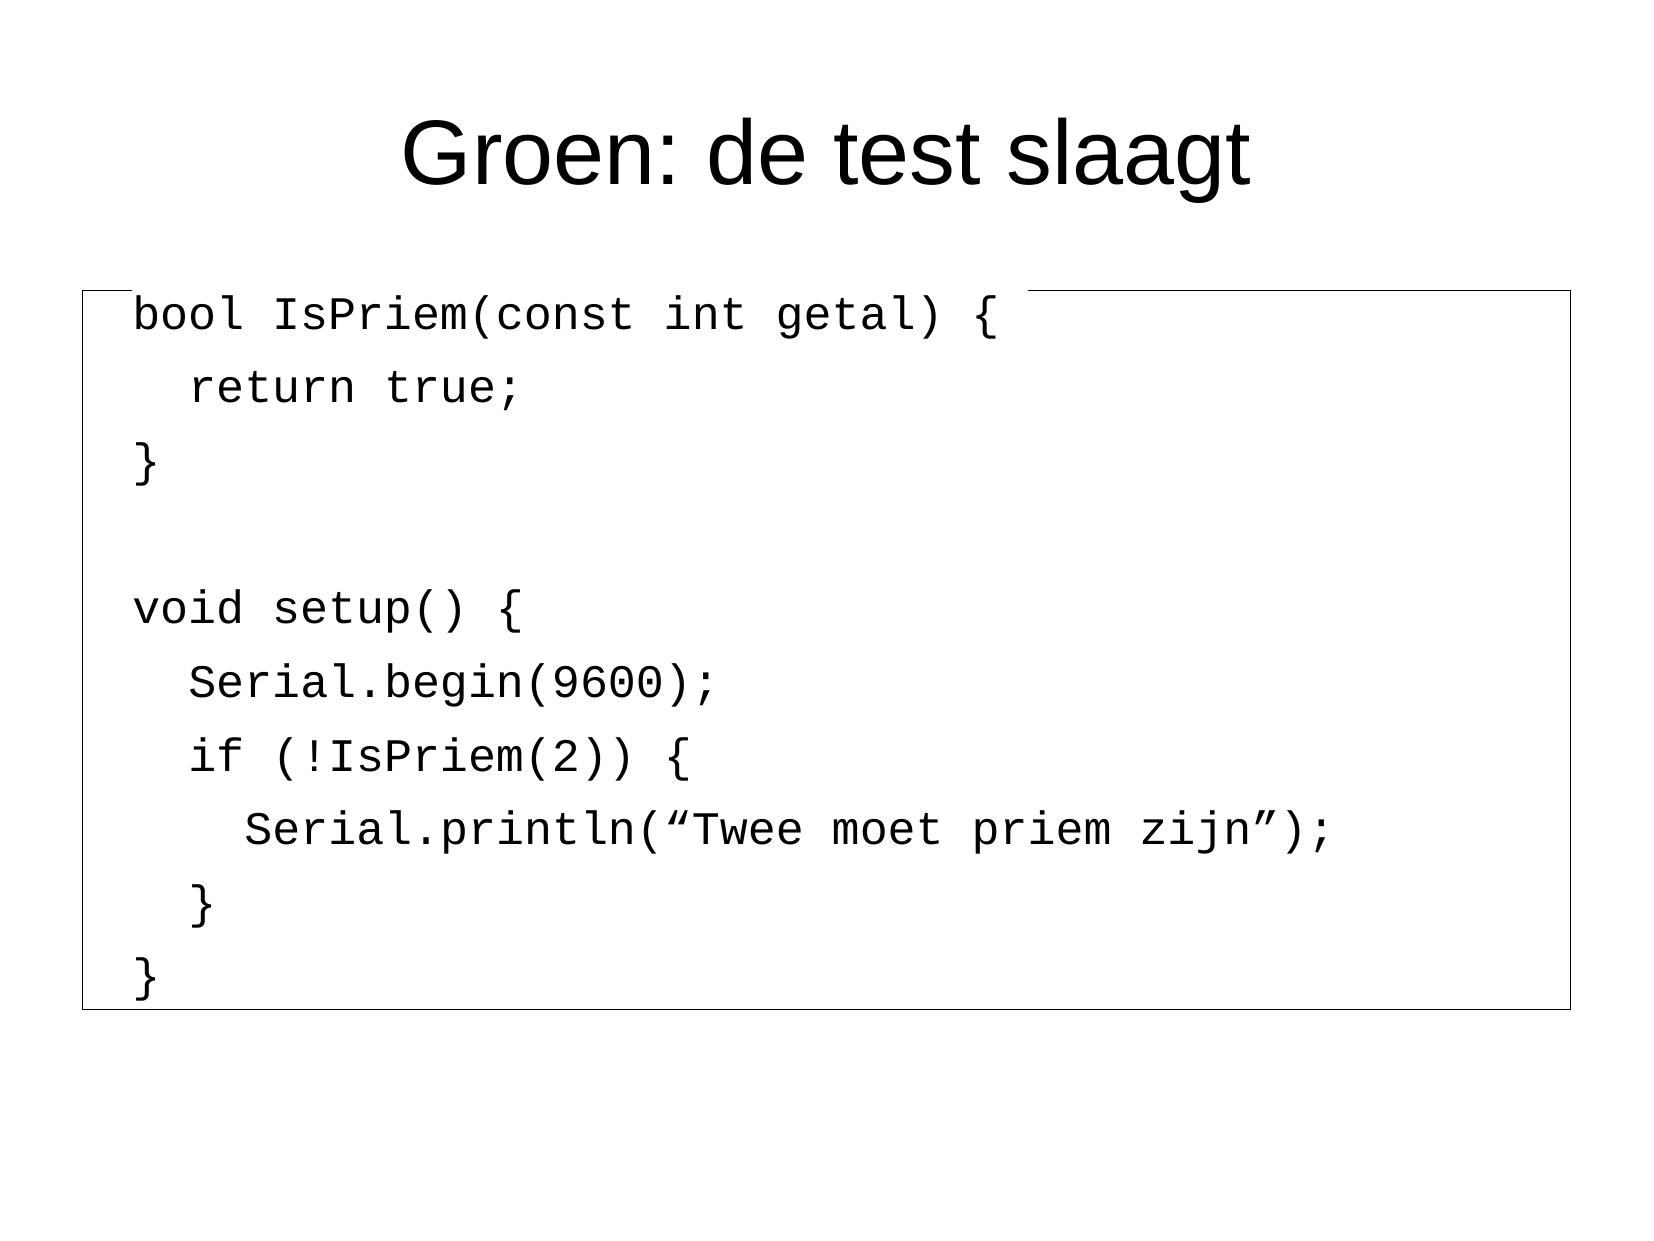

# Groen: de test slaagt
bool IsPriem(const int getal) {
 return true;
}
void setup() {
 Serial.begin(9600);
 if (!IsPriem(2)) {
 Serial.println(“Twee moet priem zijn”);
 }
}